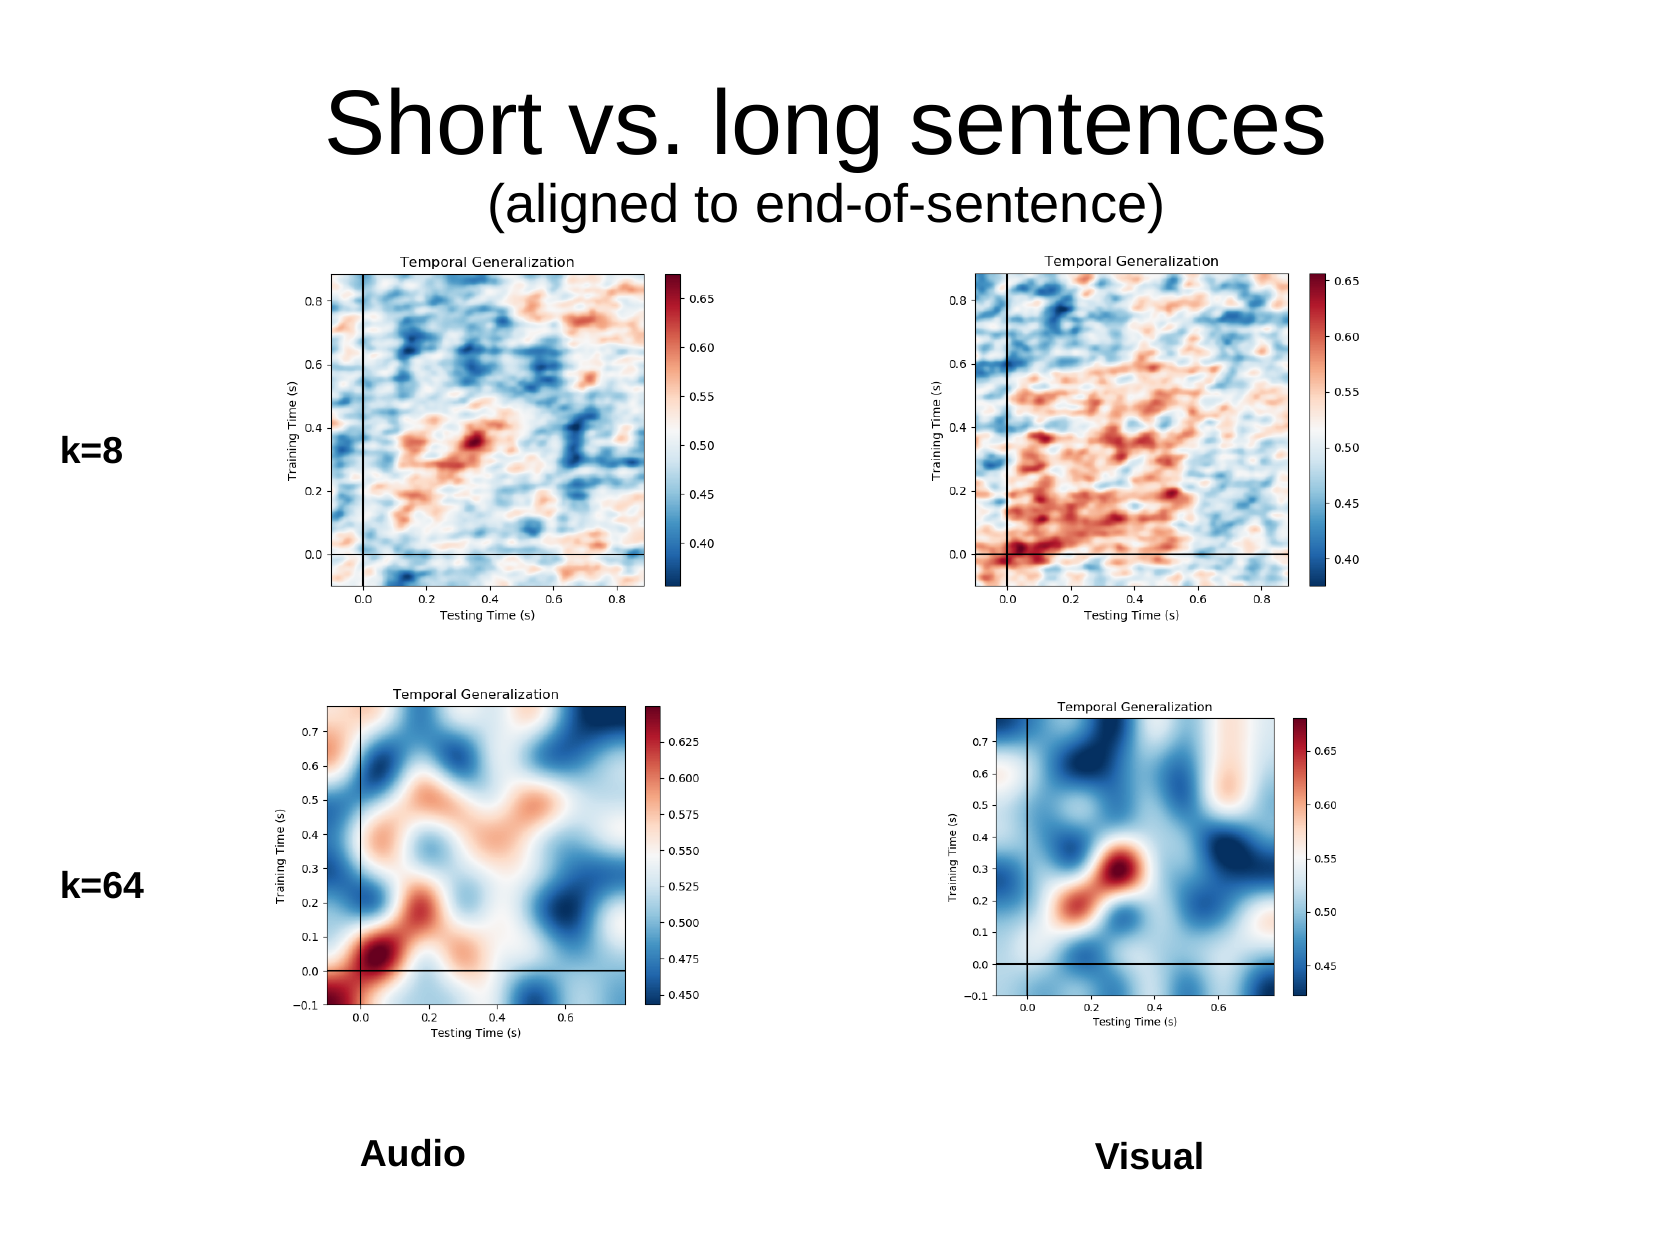

# Short vs. long sentences (aligned to end-of-sentence)
k=8
k=64
Audio
Visual